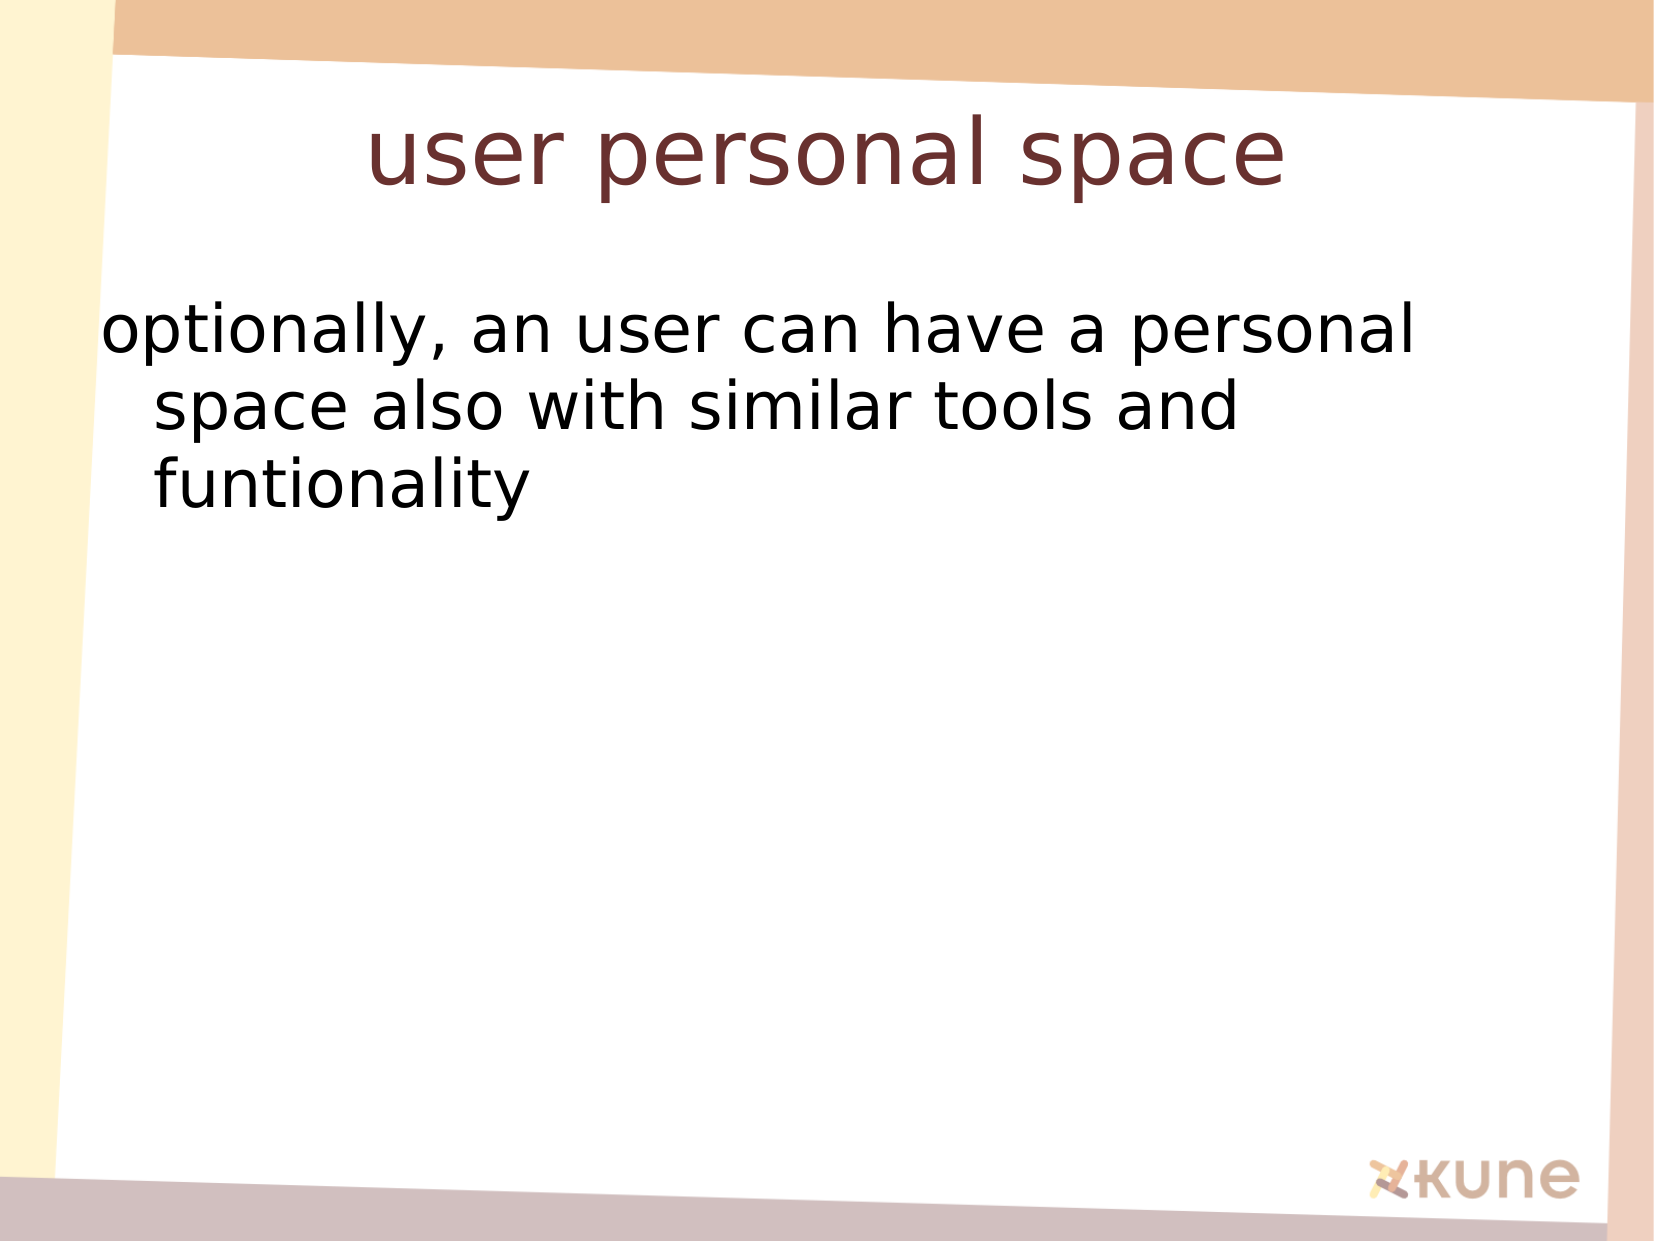

# user personal space
optionally, an user can have a personal space also with similar tools and funtionality